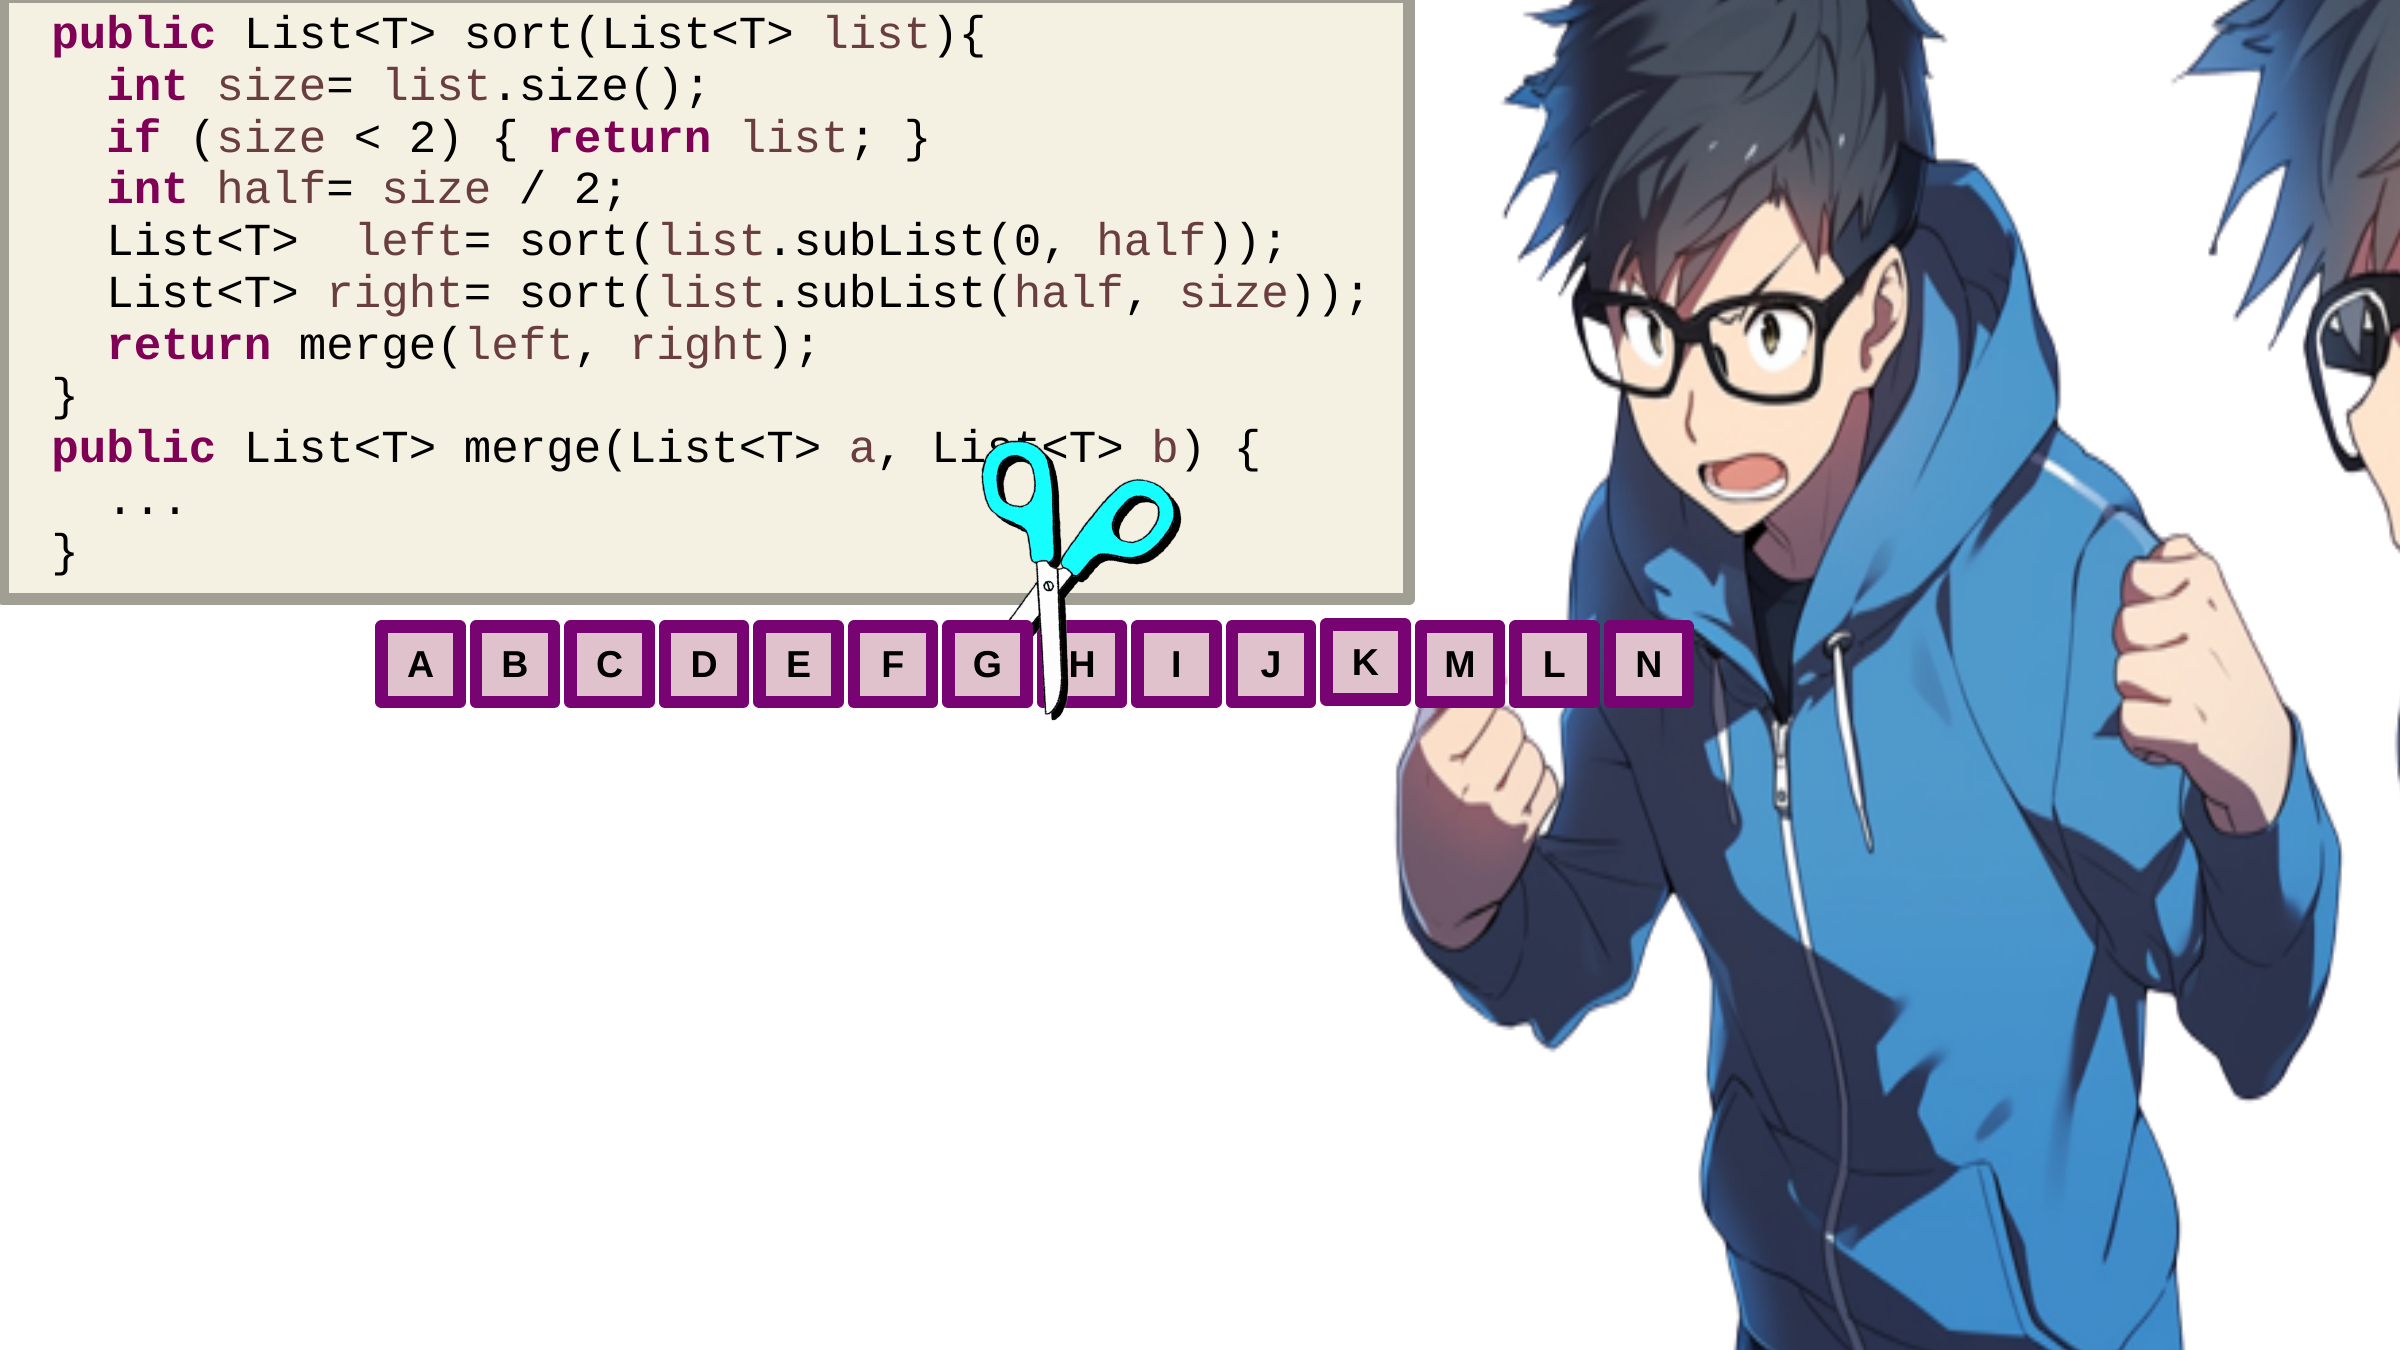

public List<T> sort(List<T> list){
 int size= list.size();
 if (size < 2) { return list; }
 int half= size / 2;
 List<T> left= sort(list.subList(0, half));
 List<T> right= sort(list.subList(half, size));
 return merge(left, right);
 }
 public List<T> merge(List<T> a, List<T> b) {
 ...
 }
K
A
B
C
D
E
F
G
H
I
J
M
L
N